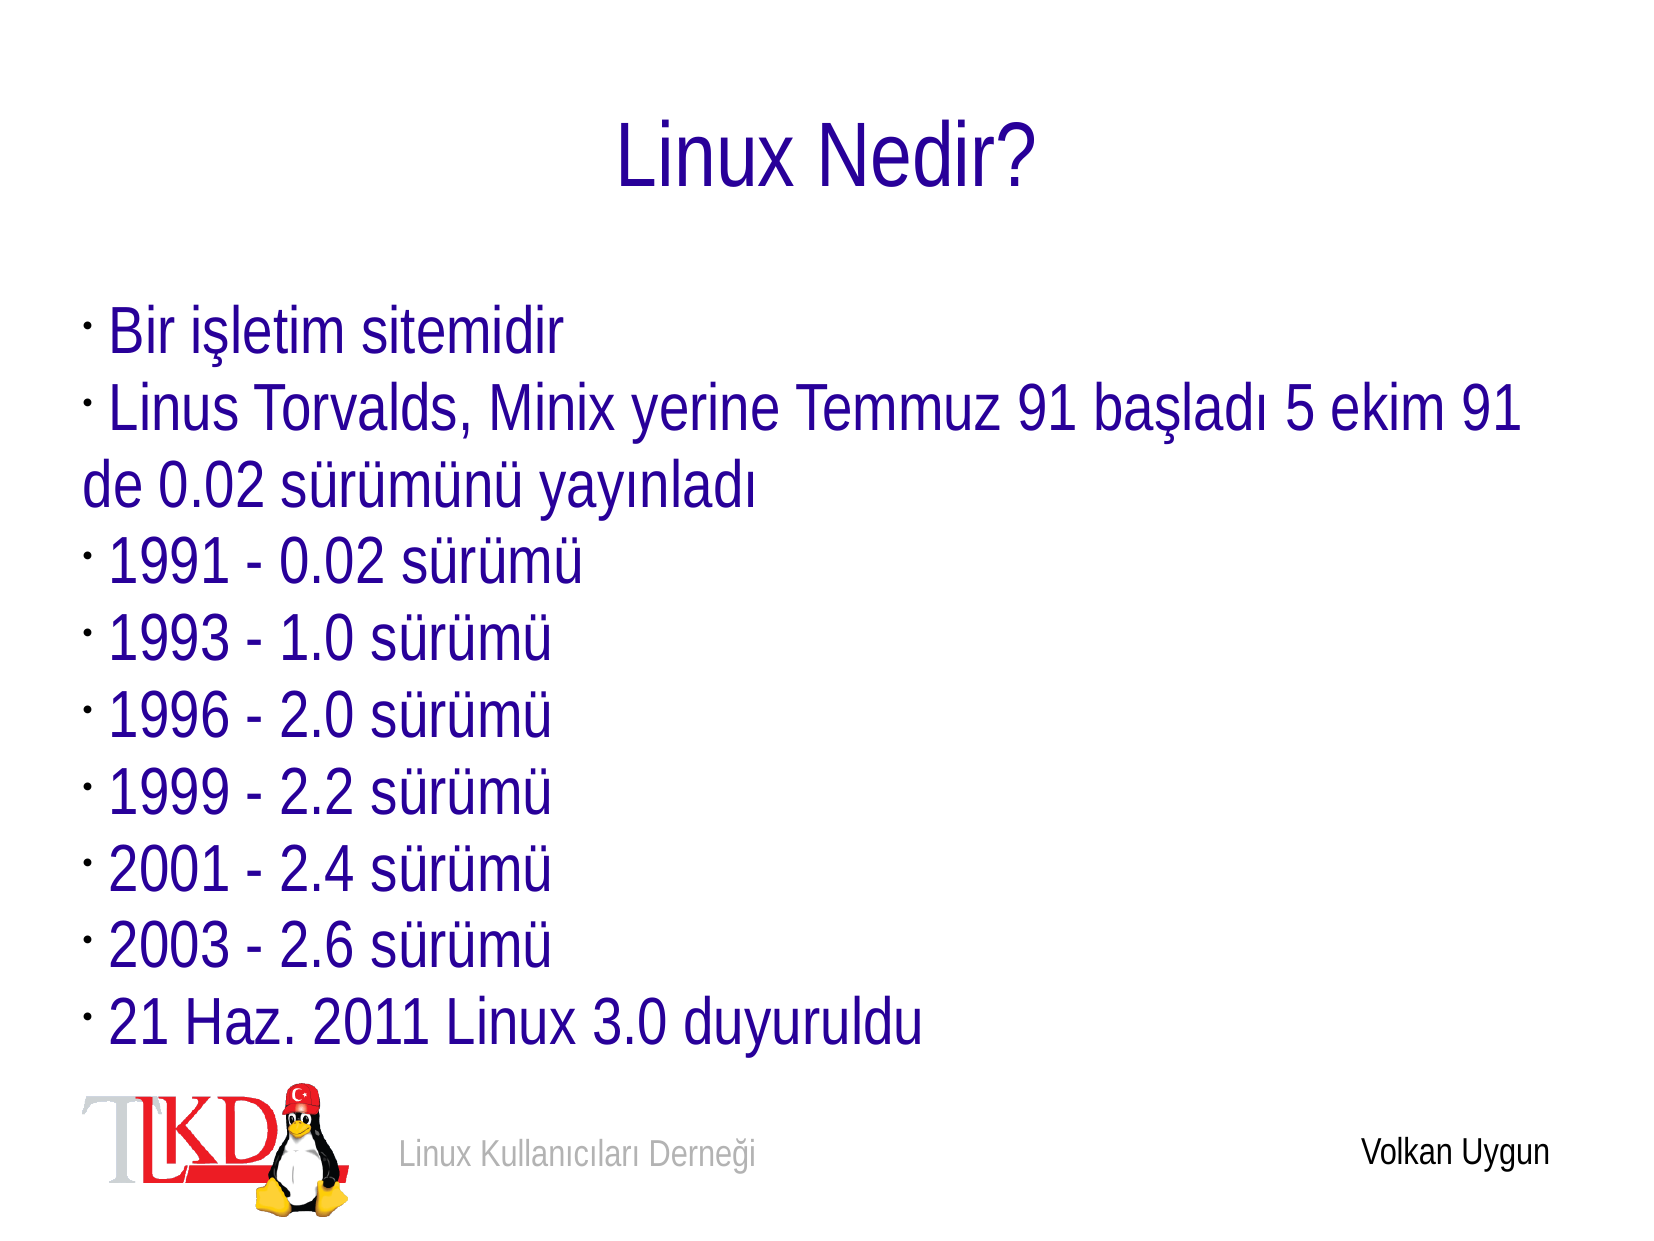

# Linux Nedir?
 Bir işletim sitemidir
 Linus Torvalds, Minix yerine Temmuz 91 başladı 5 ekim 91 de 0.02 sürümünü yayınladı
 1991 - 0.02 sürümü
 1993 - 1.0 sürümü
 1996 - 2.0 sürümü
 1999 - 2.2 sürümü
 2001 - 2.4 sürümü
 2003 - 2.6 sürümü
 21 Haz. 2011 Linux 3.0 duyuruldu
Volkan Uygun
Linux Kullanıcıları Derneği